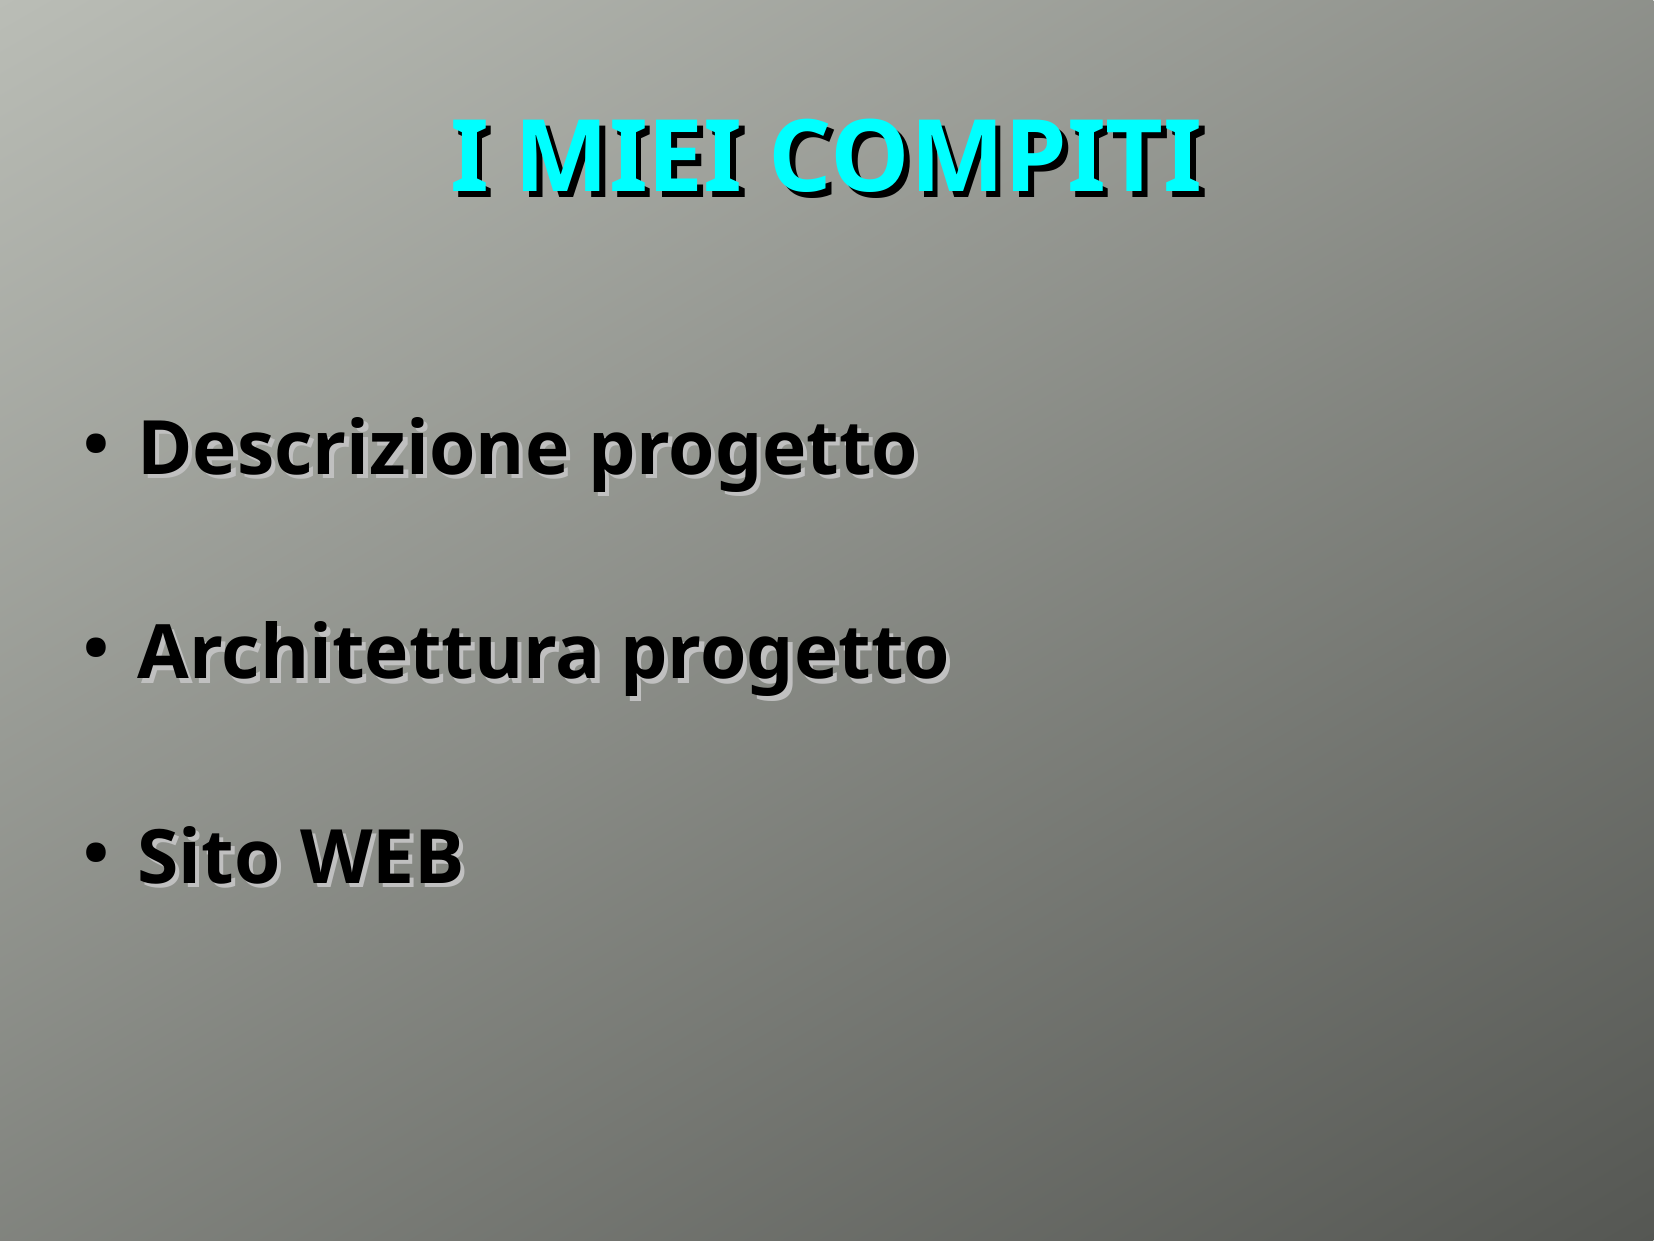

# I MIEI COMPITI
 Descrizione progetto
 Architettura progetto
 Sito WEB